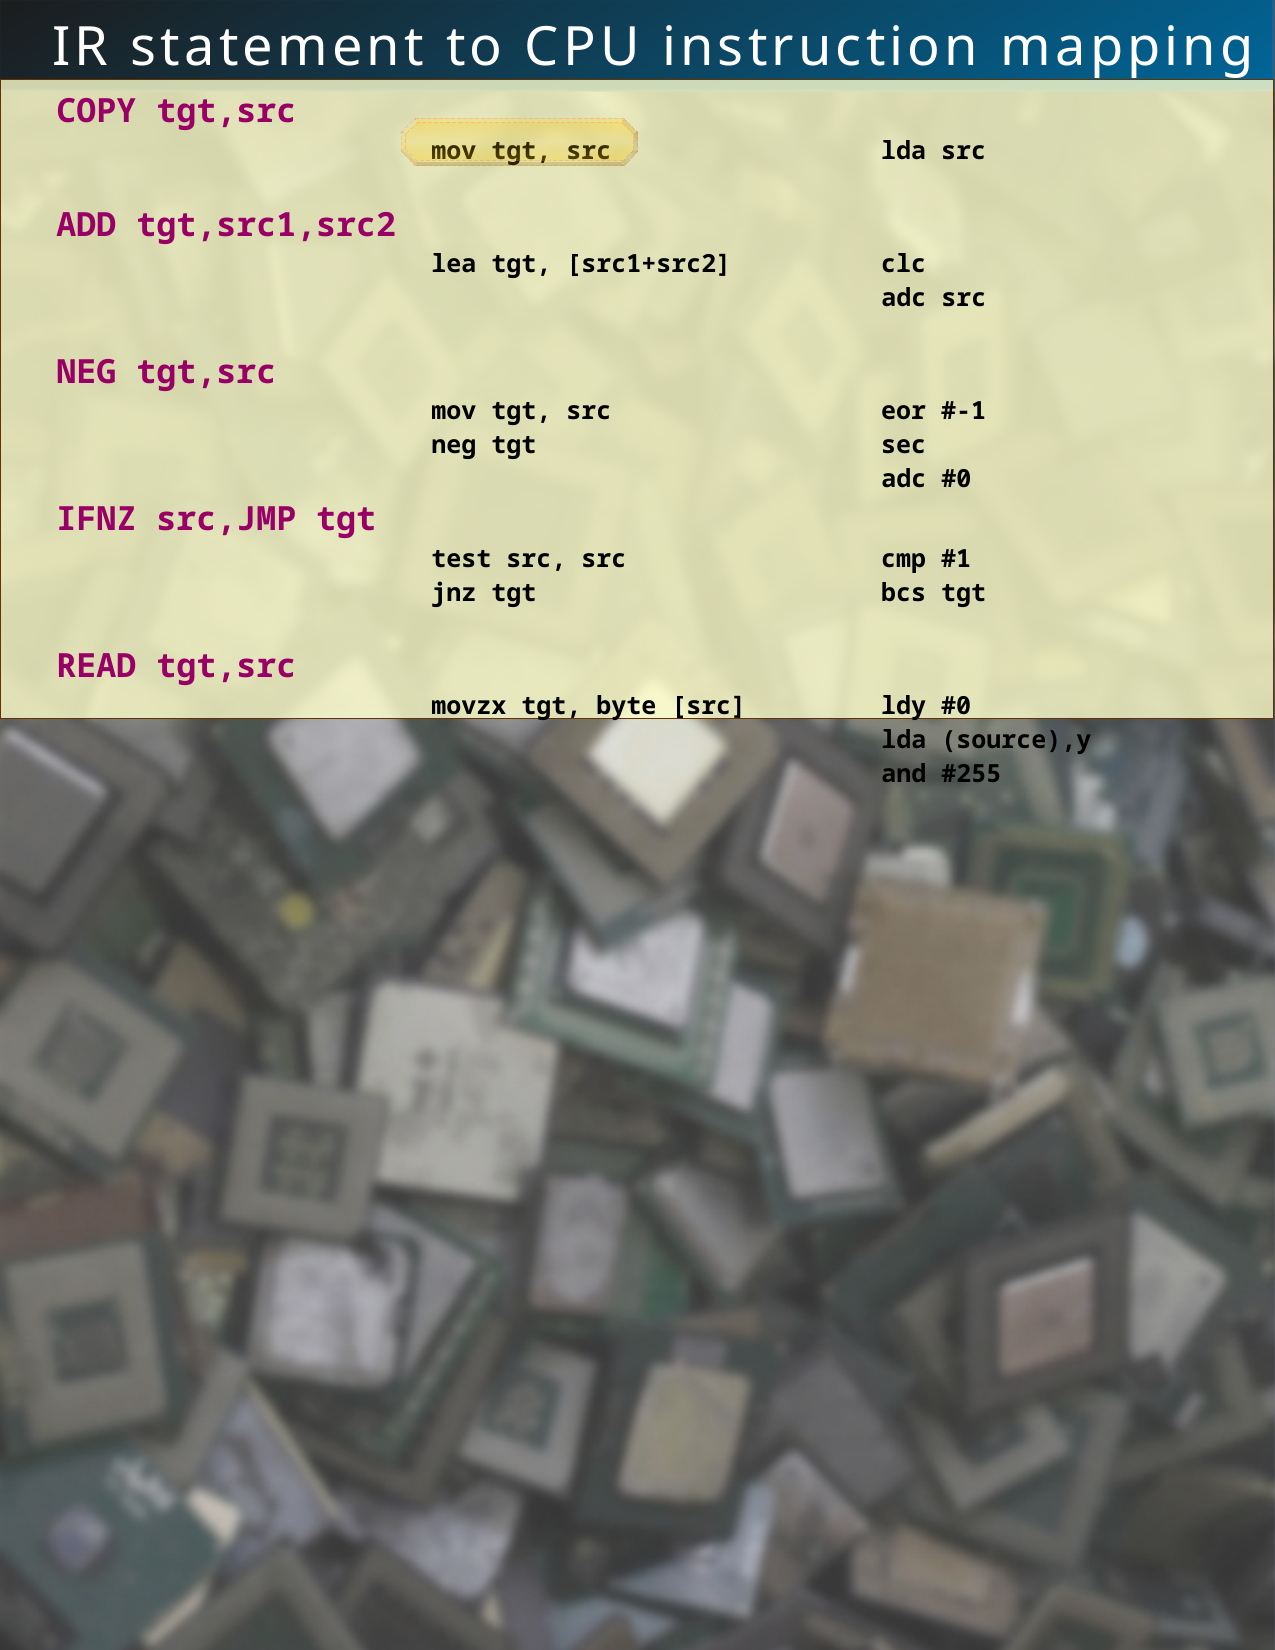

IR statement to CPU instruction mapping
COPY tgt,src
					mov tgt, src lda src
ADD tgt,src1,src2
					lea tgt, [src1+src2] clc
					 adc src
NEG tgt,src
					mov tgt, src eor #-1
					neg tgt sec
					 adc #0
IFNZ src,JMP tgt
					test src, src cmp #1
					jnz tgt bcs tgt
READ tgt,src
					movzx tgt, byte [src] ldy #0
					 lda (source),y
					 and #255